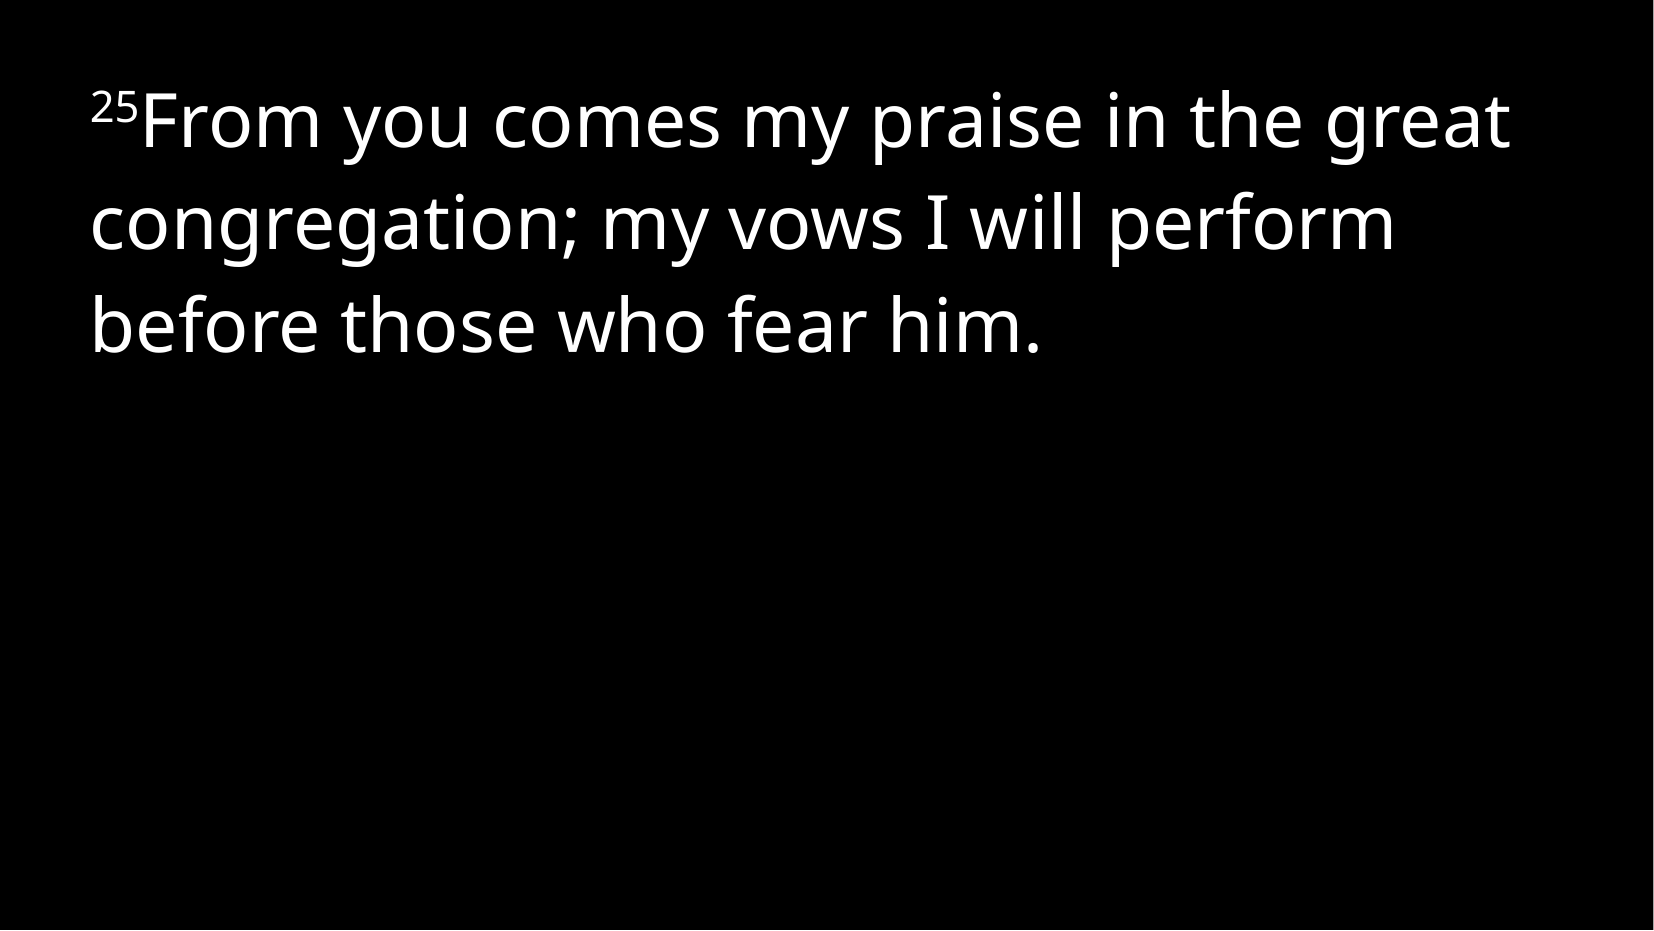

25From you comes my praise in the great congregation; my vows I will perform before those who fear him.